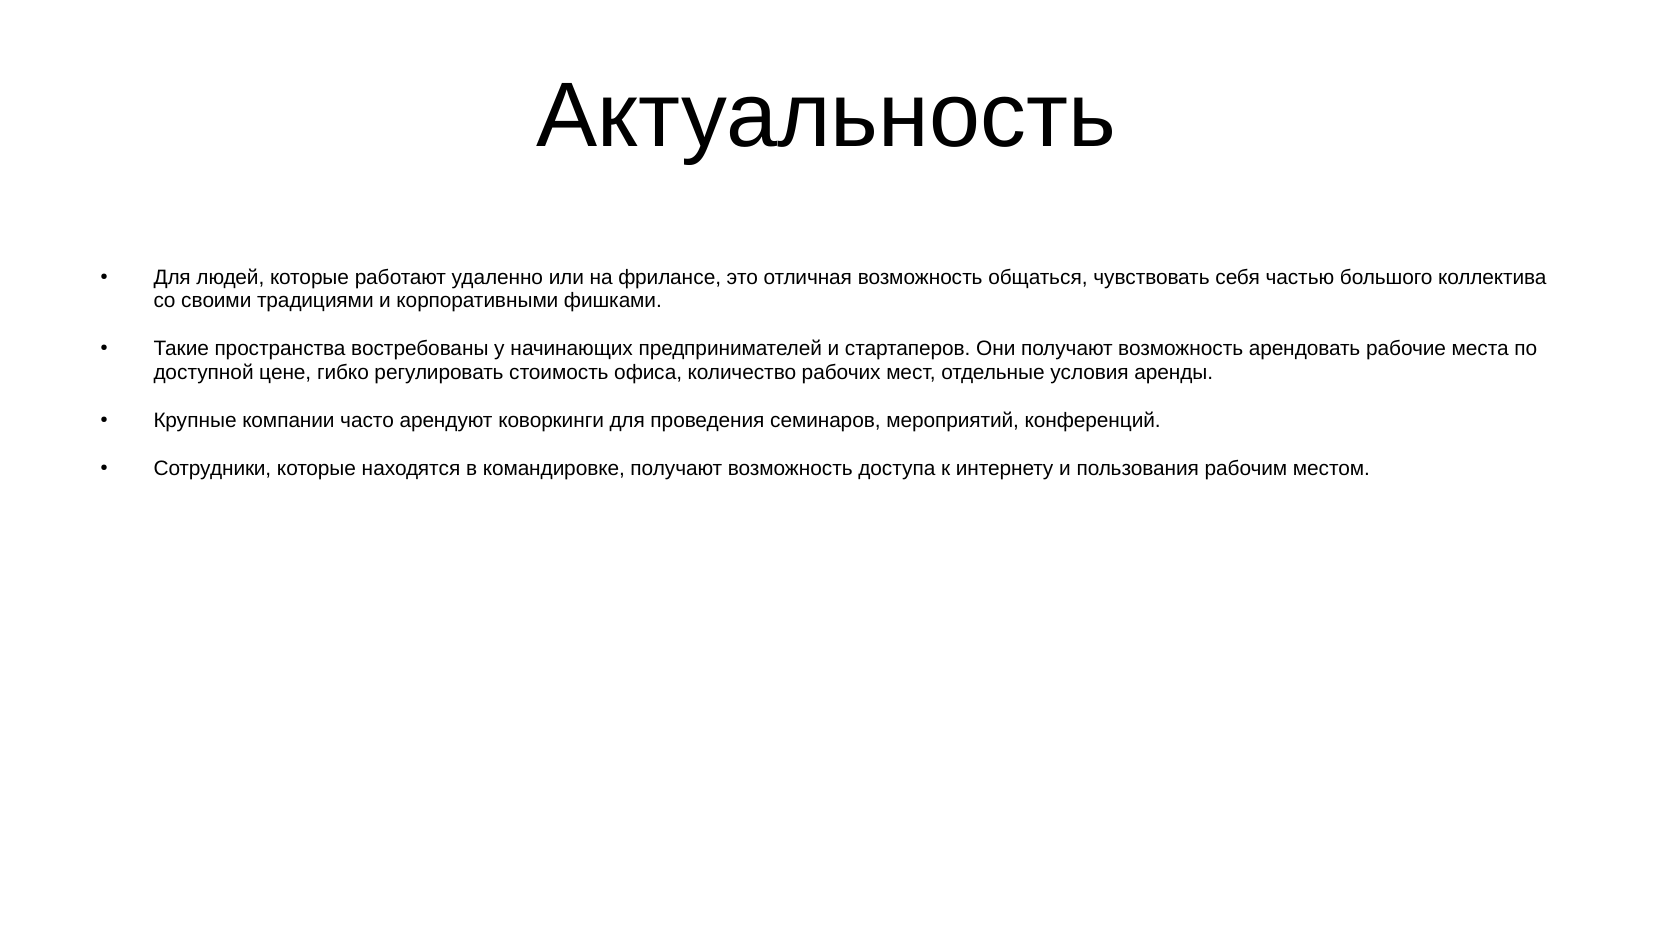

# Актуальность
Для людей, которые работают удаленно или на фрилансе, это отличная возможность общаться, чувствовать себя частью большого коллектива со своими традициями и корпоративными фишками.
Такие пространства востребованы у начинающих предпринимателей и стартаперов. Они получают возможность арендовать рабочие места по доступной цене, гибко регулировать стоимость офиса, количество рабочих мест, отдельные условия аренды.
Крупные компании часто арендуют коворкинги для проведения семинаров, мероприятий, конференций.
Сотрудники, которые находятся в командировке, получают возможность доступа к интернету и пользования рабочим местом.